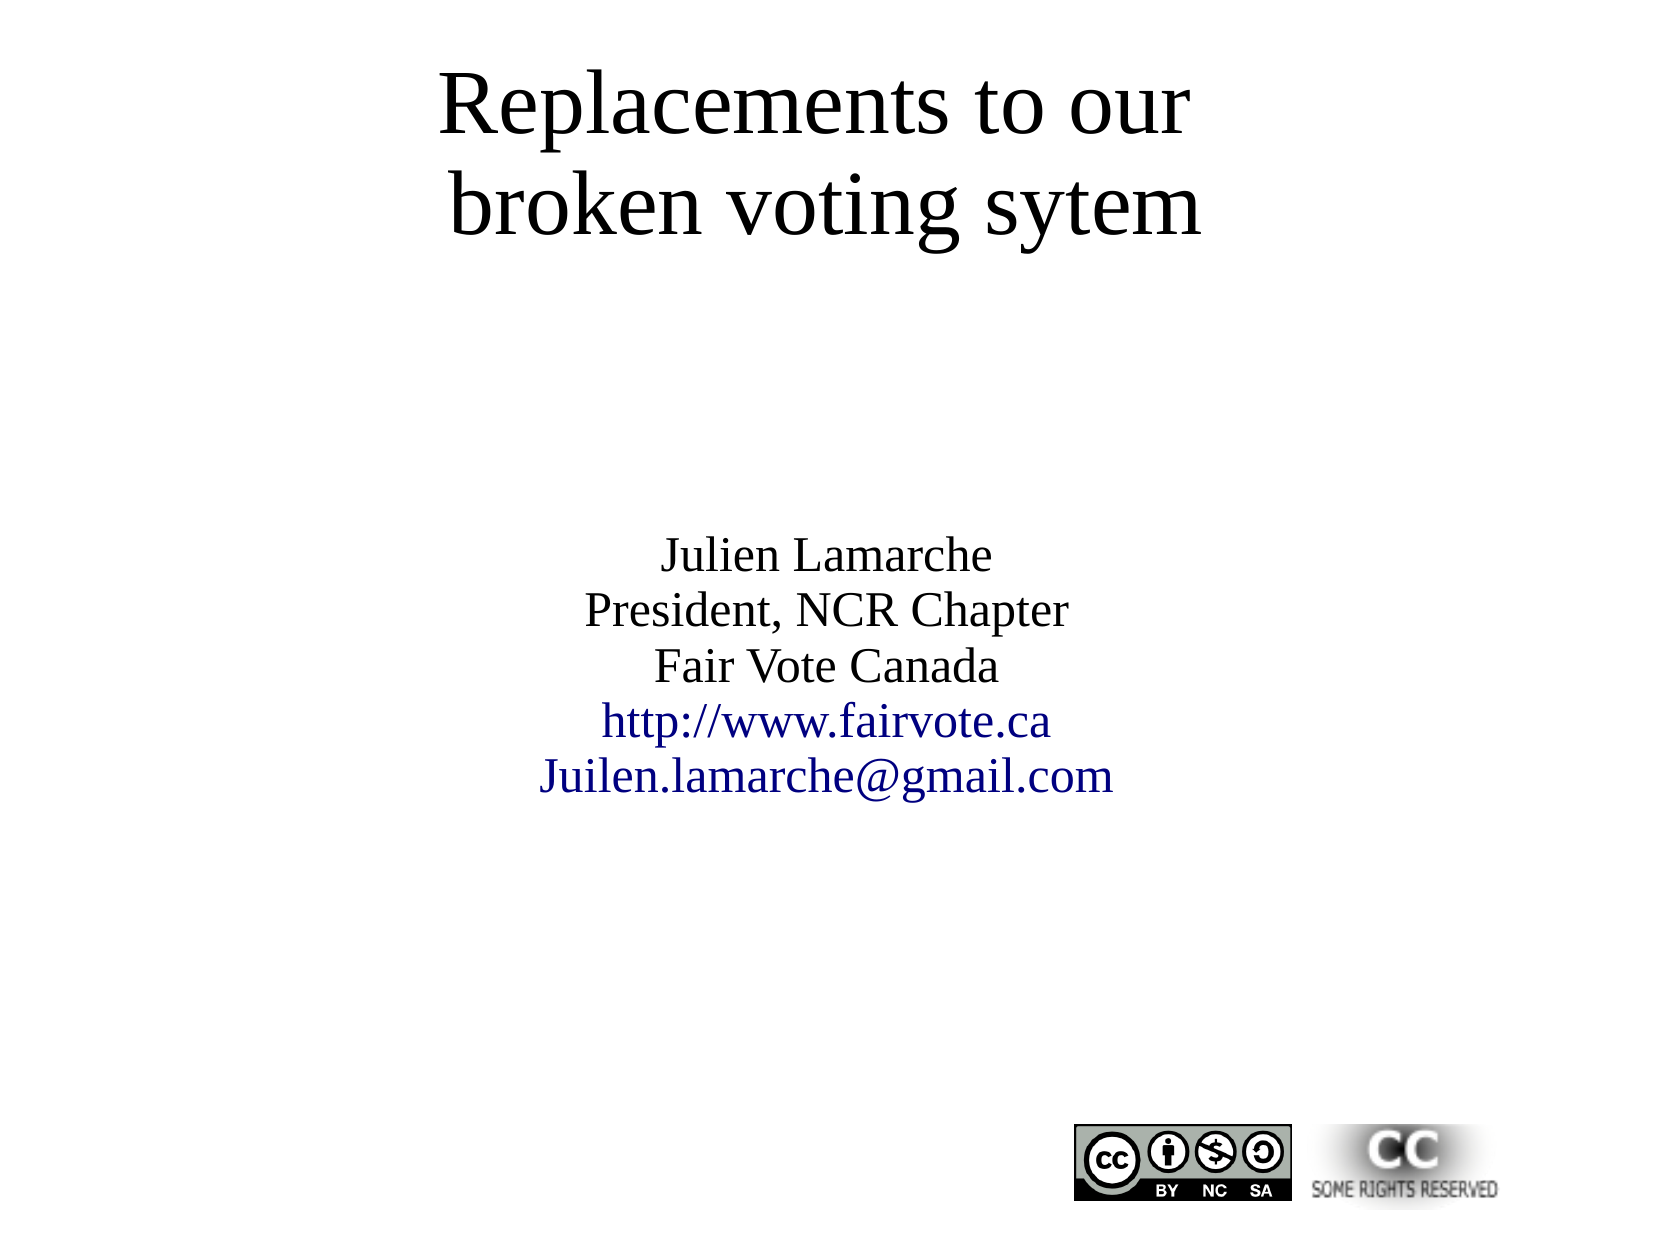

# Replacements to our broken voting sytem
Julien Lamarche
President, NCR Chapter
Fair Vote Canada
http://www.fairvote.ca
Juilen.lamarche@gmail.com